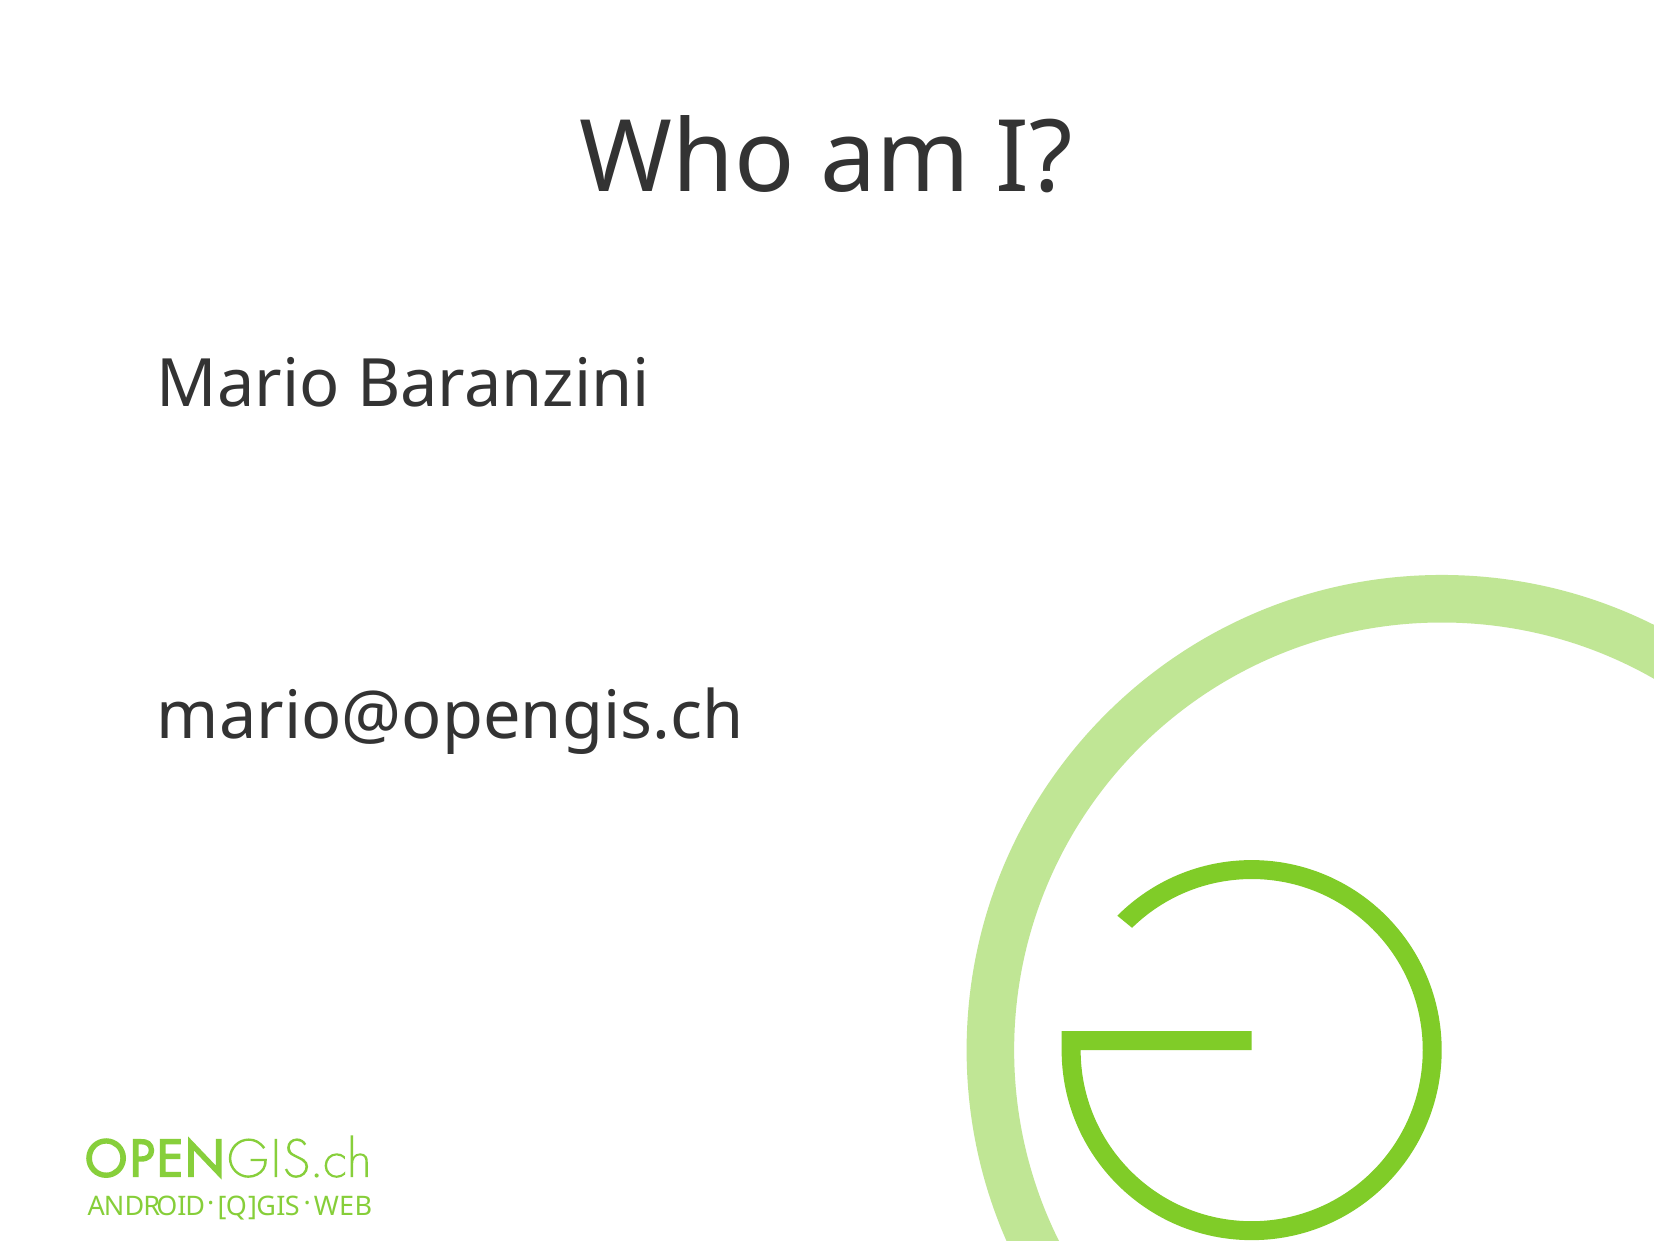

# Who am I?
Mario Baranzini
mario@opengis.ch